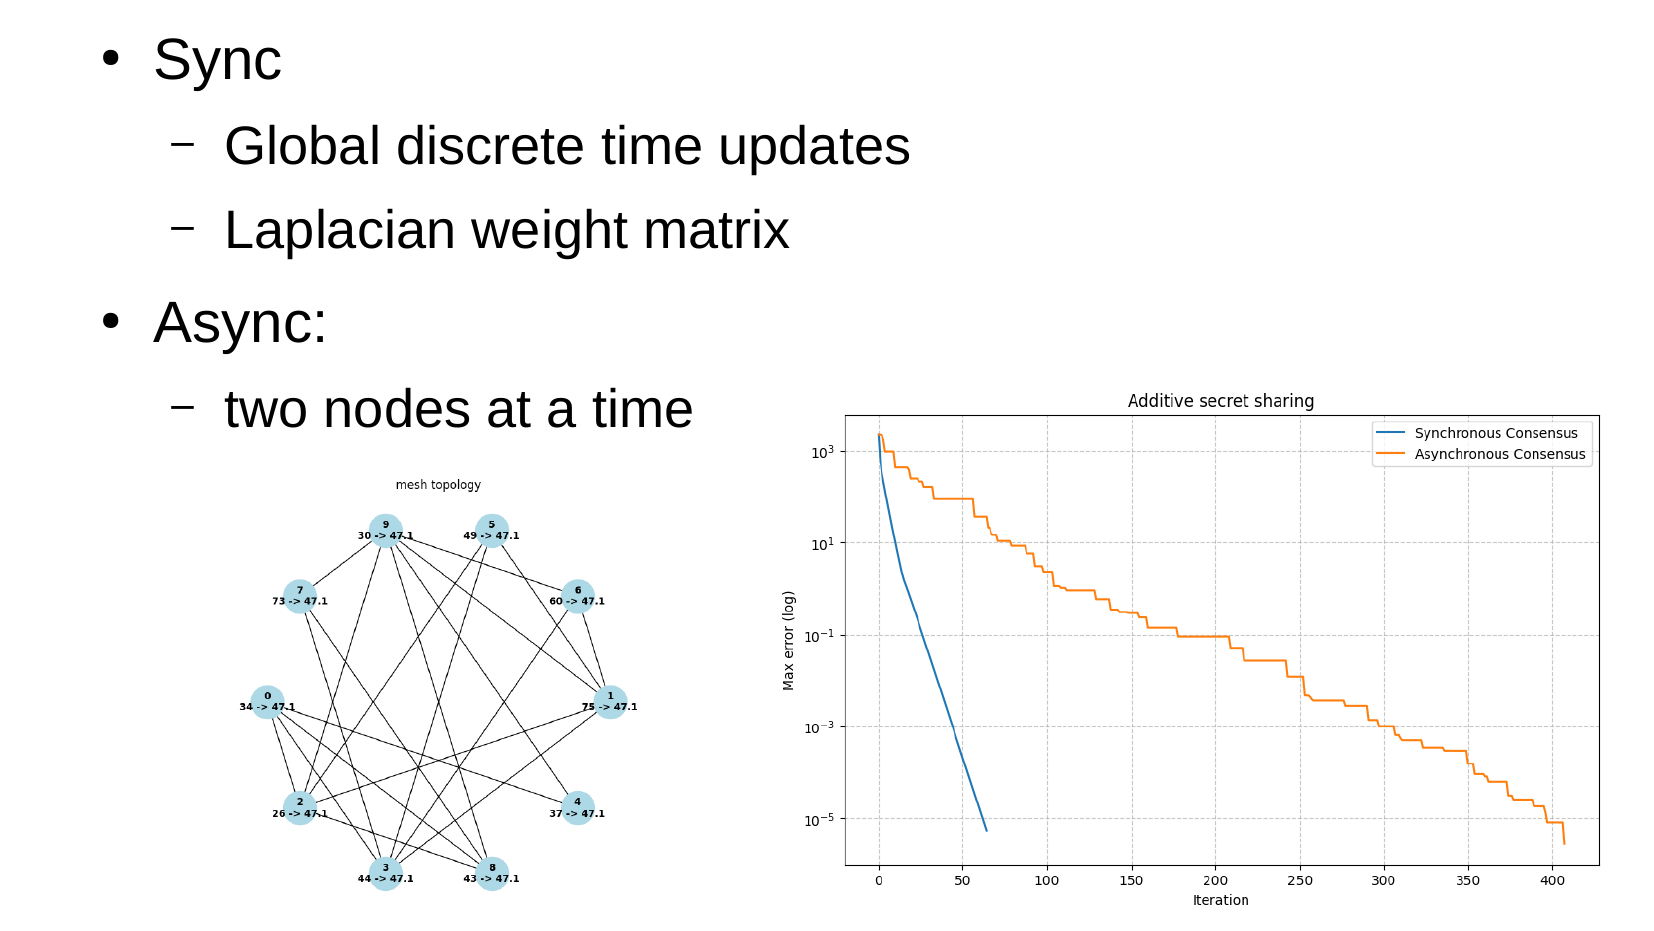

# Sync
Global discrete time updates
Laplacian weight matrix
Async:
two nodes at a time